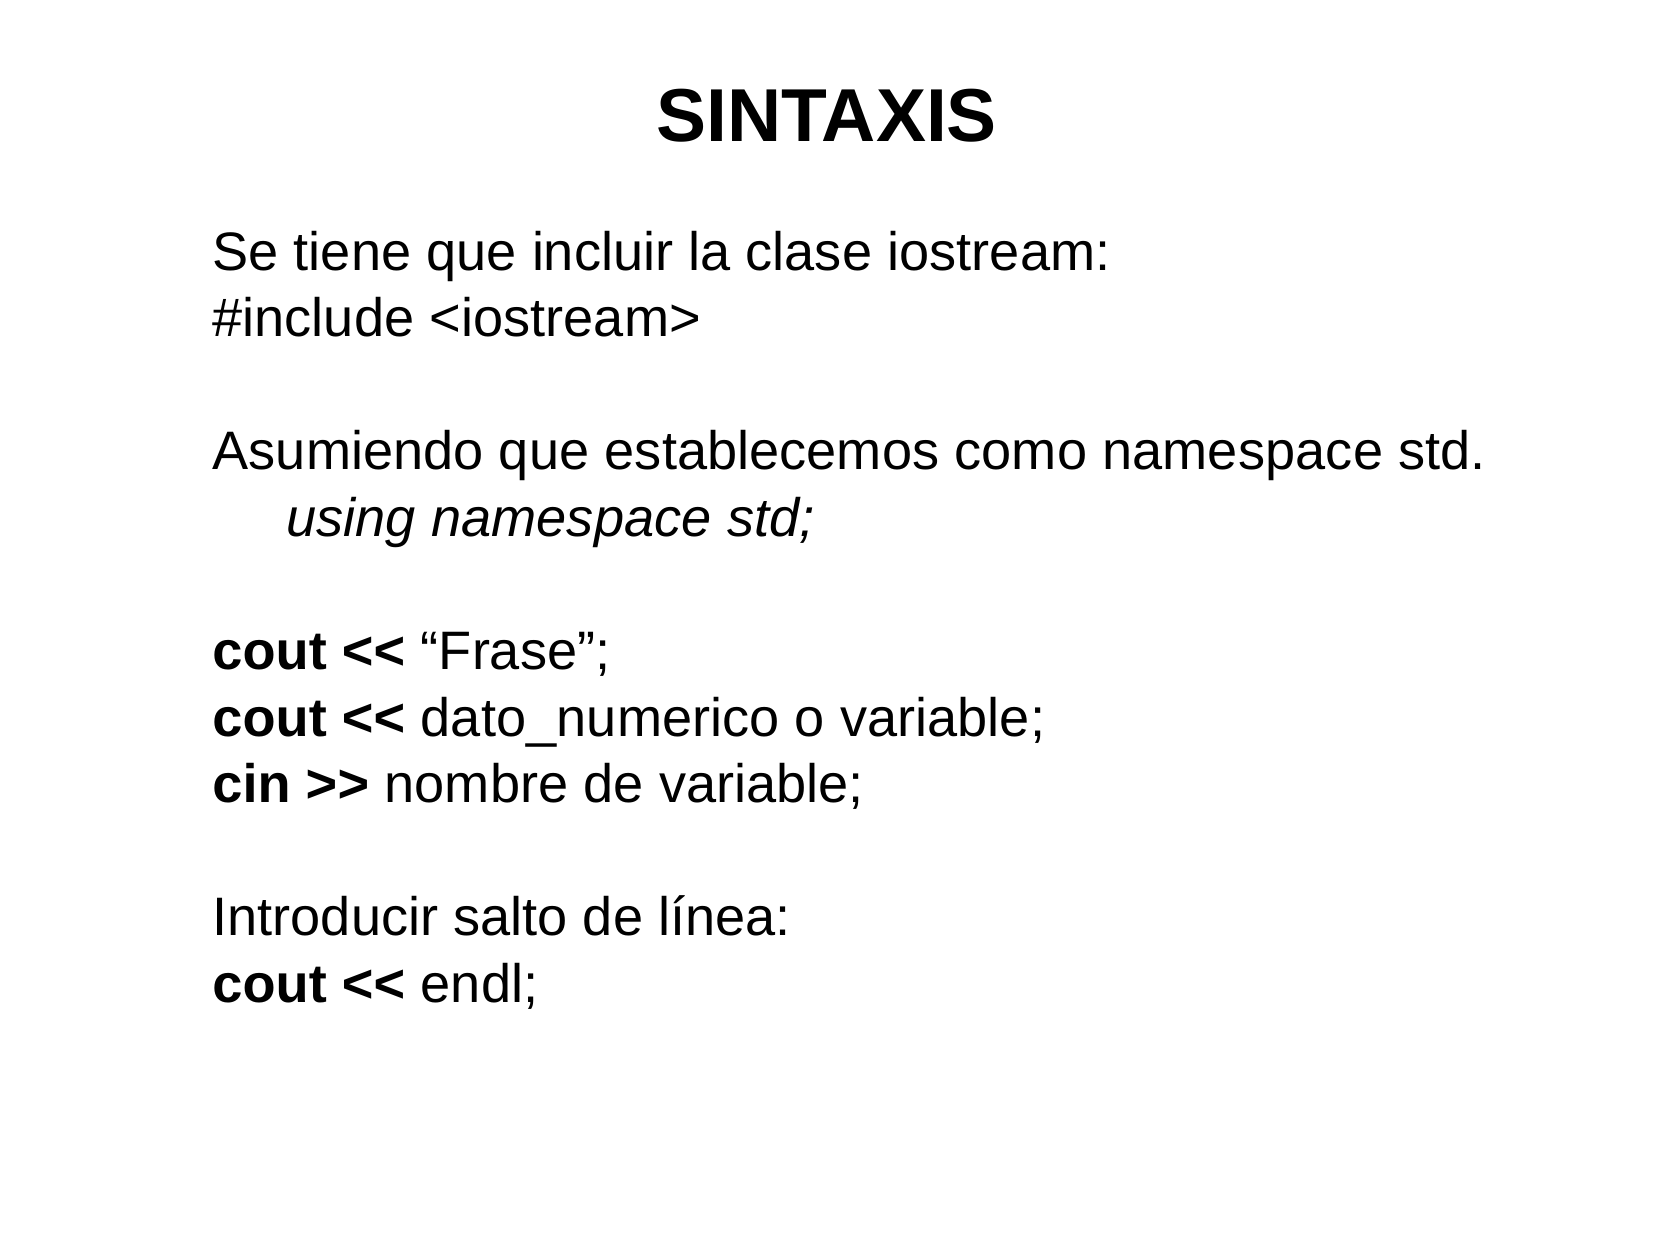

# SINTAXIS
Se tiene que incluir la clase iostream:
#include <iostream>
Asumiendo que establecemos como namespace std.
	using namespace std;
cout << “Frase”;
cout << dato_numerico o variable;
cin >> nombre de variable;
Introducir salto de línea:
cout << endl;